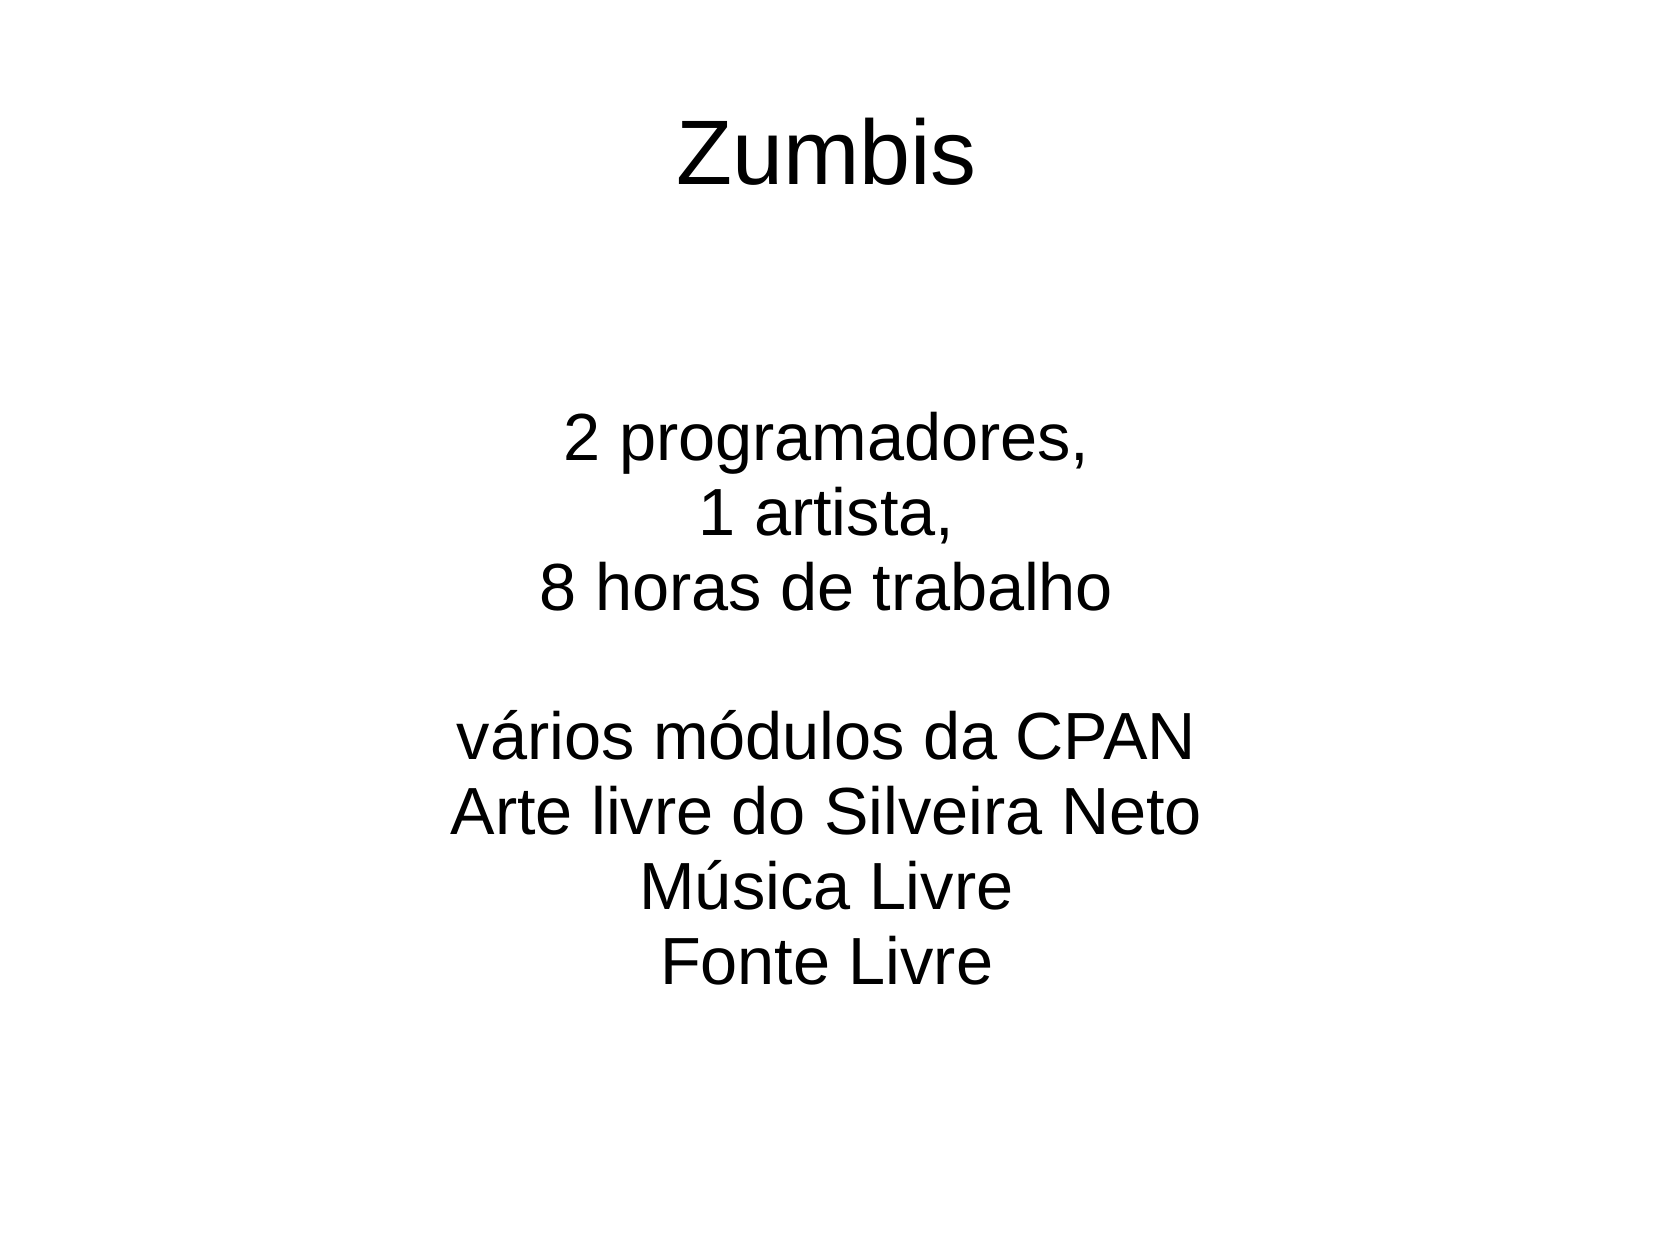

# Zumbis
2 programadores,
1 artista,
8 horas de trabalho
vários módulos da CPAN
Arte livre do Silveira Neto
Música Livre
Fonte Livre